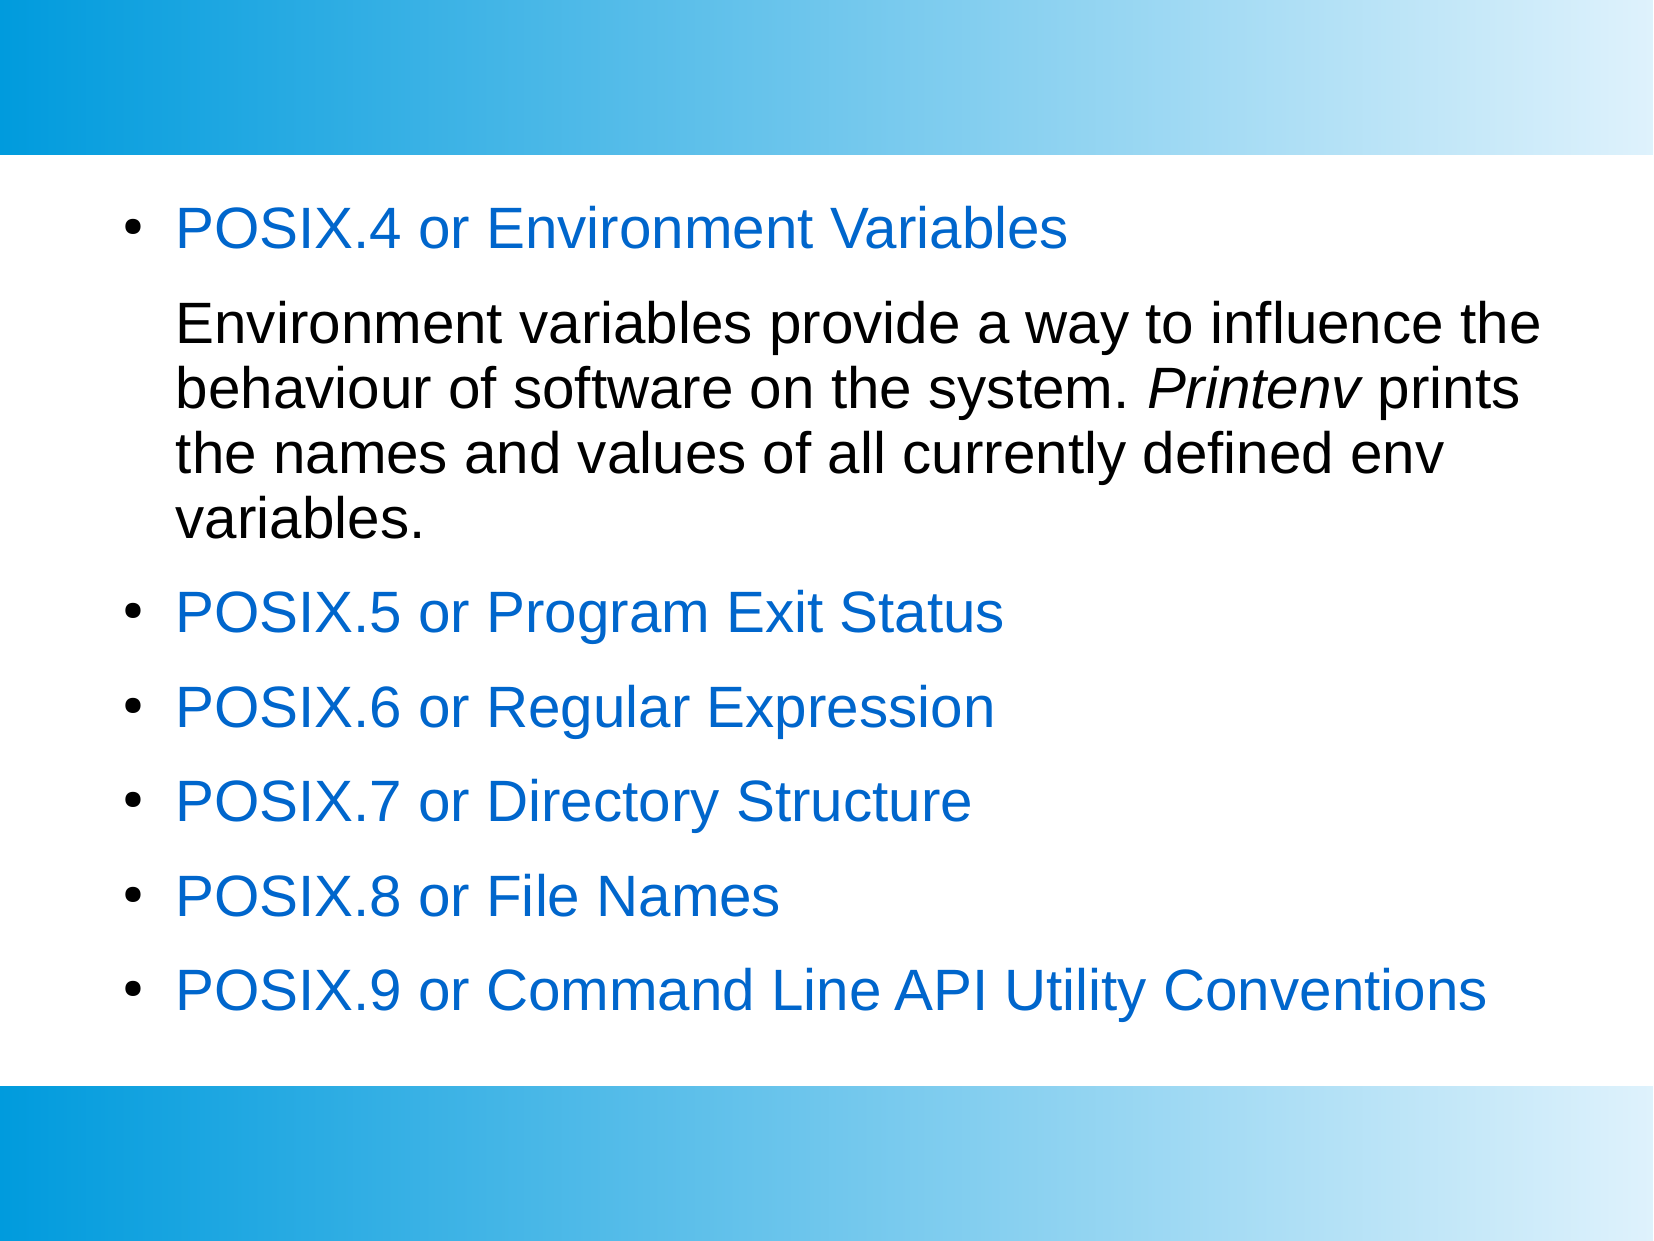

# POSIX.4 or Environment Variables
Environment variables provide a way to influence the behaviour of software on the system. Printenv prints the names and values of all currently defined env variables.
POSIX.5 or Program Exit Status
POSIX.6 or Regular Expression
POSIX.7 or Directory Structure
POSIX.8 or File Names
POSIX.9 or Command Line API Utility Conventions